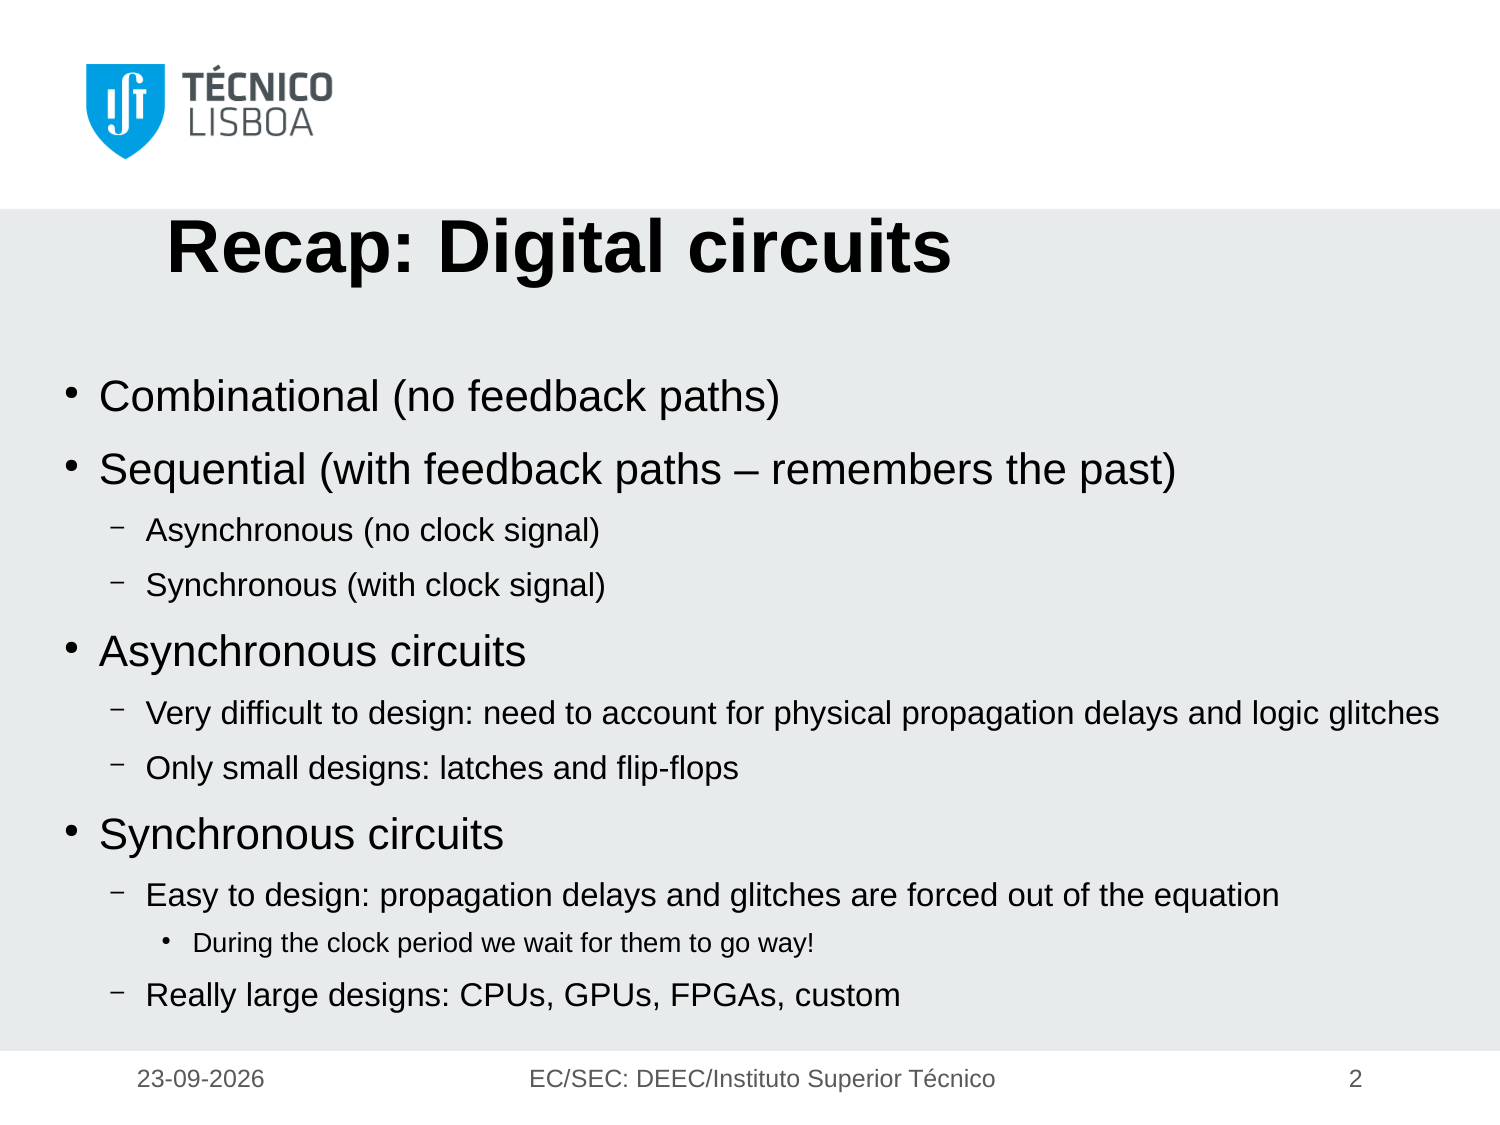

# Recap: Digital circuits
Combinational (no feedback paths)
Sequential (with feedback paths – remembers the past)
Asynchronous (no clock signal)
Synchronous (with clock signal)
Asynchronous circuits
Very difficult to design: need to account for physical propagation delays and logic glitches
Only small designs: latches and flip-flops
Synchronous circuits
Easy to design: propagation delays and glitches are forced out of the equation
During the clock period we wait for them to go way!
Really large designs: CPUs, GPUs, FPGAs, custom
EC/SEC: DEEC/Instituto Superior Técnico
1